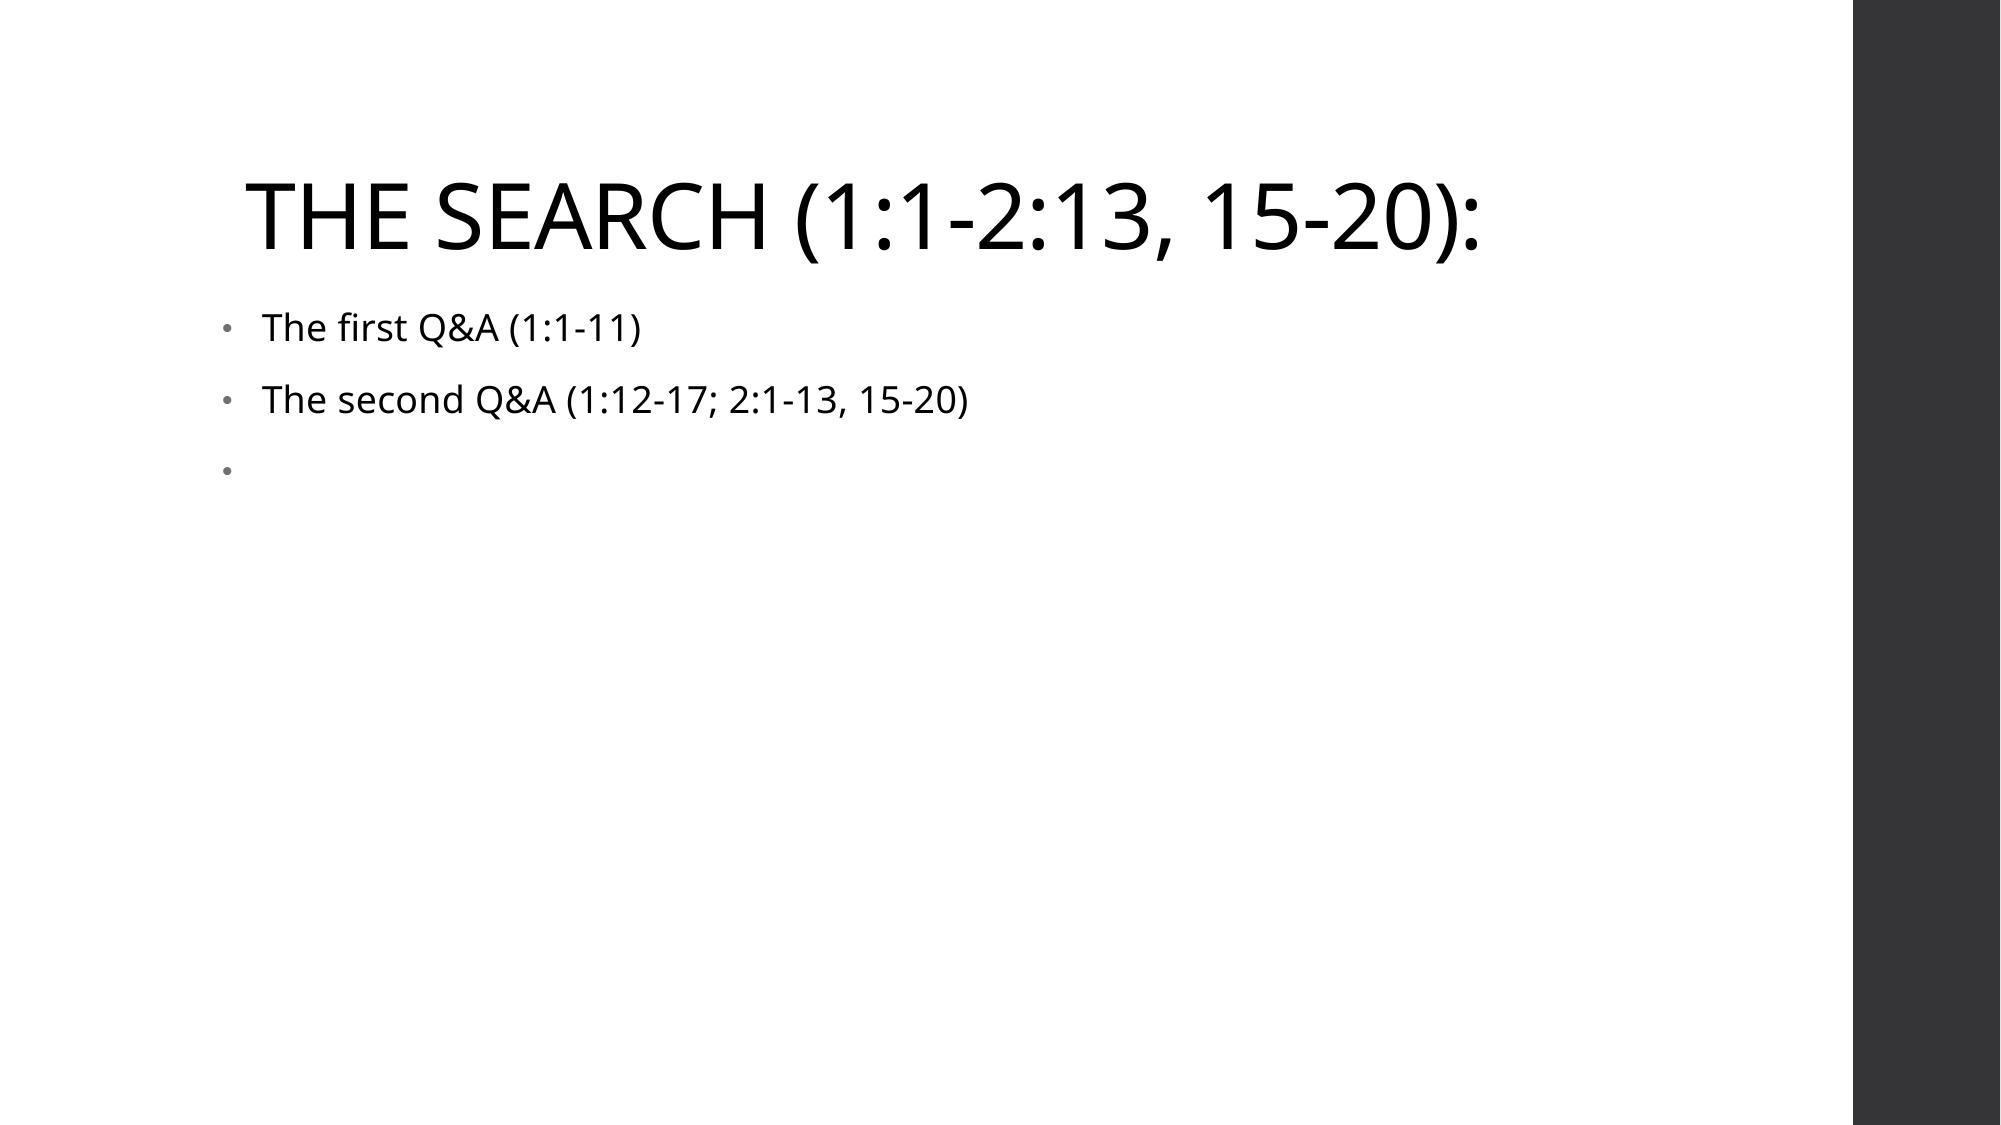

# THE SEARCH (1:1-2:13, 15-20):
 The first Q&A (1:1-11)
 The second Q&A (1:12-17; 2:1-13, 15-20)